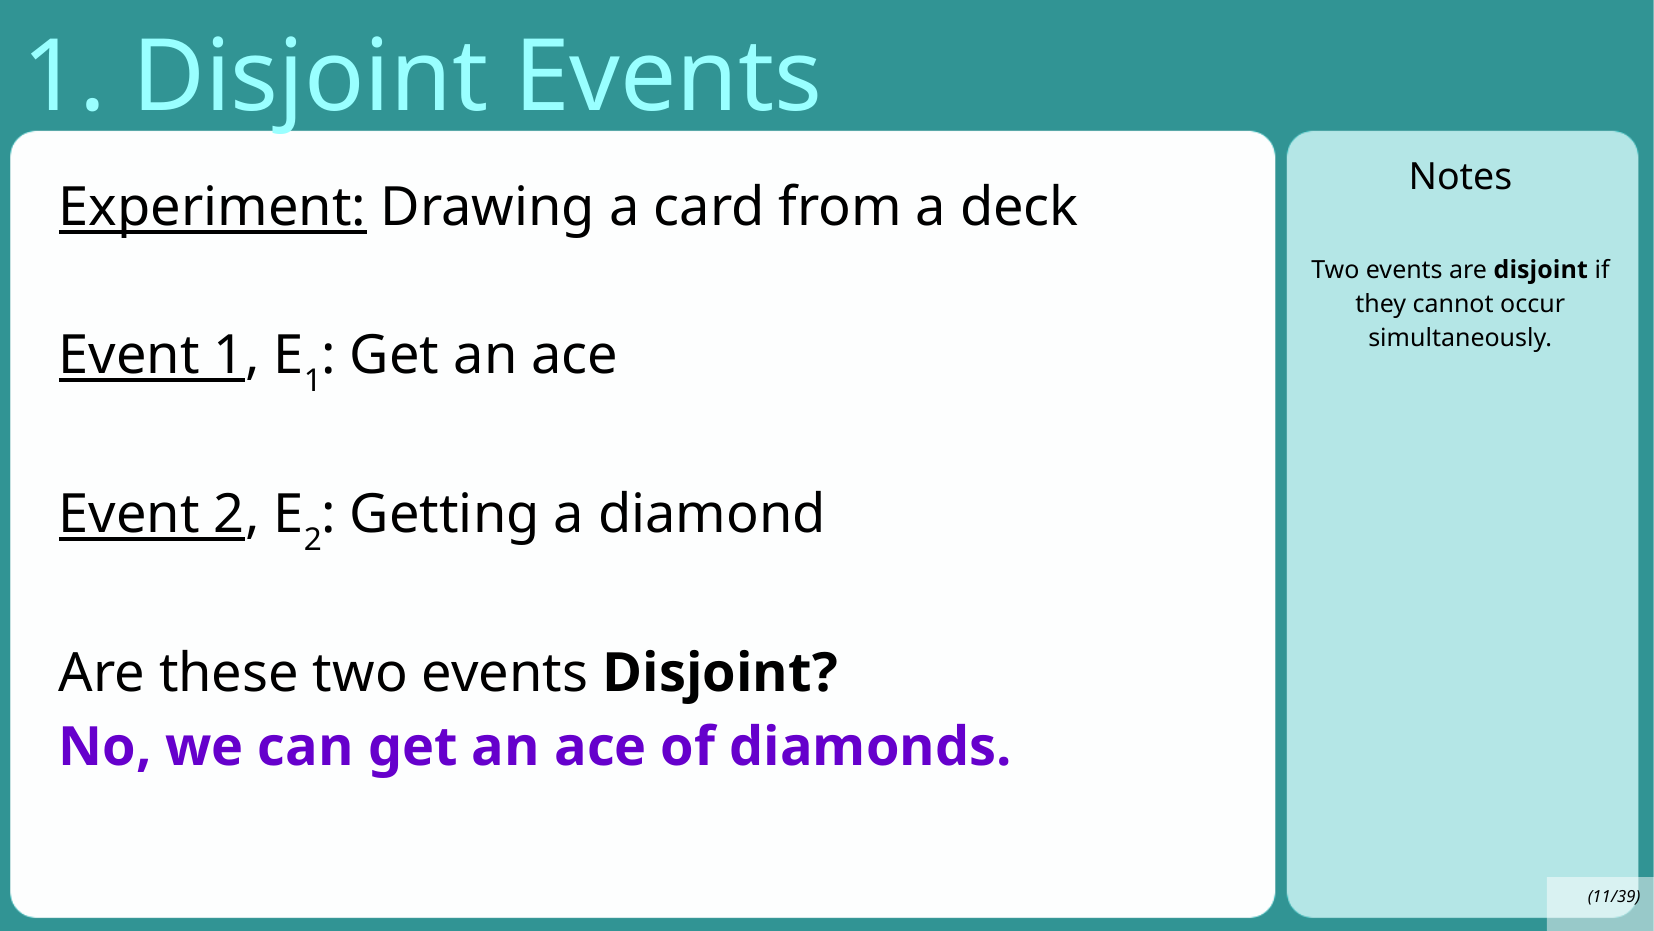

# 1. Disjoint Events
Notes
Two events are disjoint if they cannot occur simultaneously.
Experiment: Drawing a card from a deck
Event 1, E1: Get an ace
Event 2, E2: Getting a diamond
Are these two events Disjoint?
No, we can get an ace of diamonds.